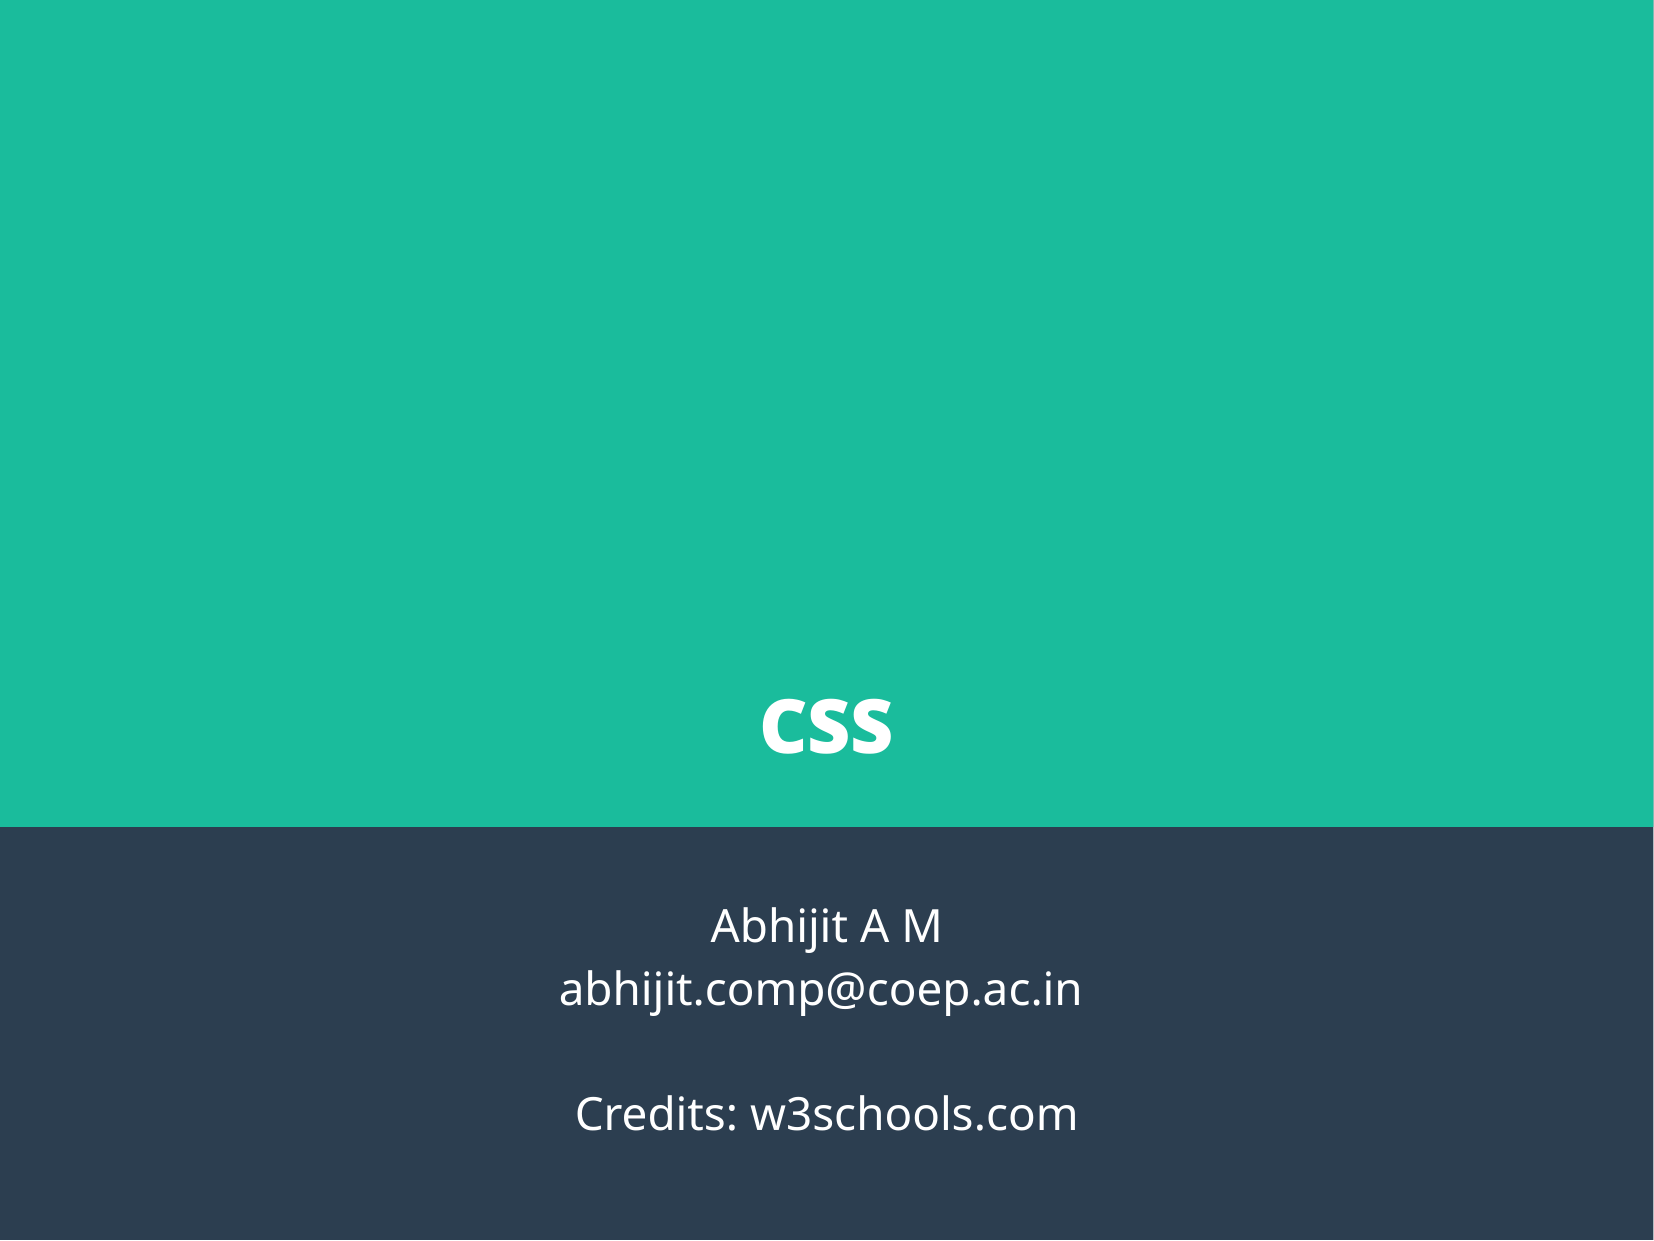

# CSS
Abhijit A M
abhijit.comp@coep.ac.in
Credits: w3schools.com